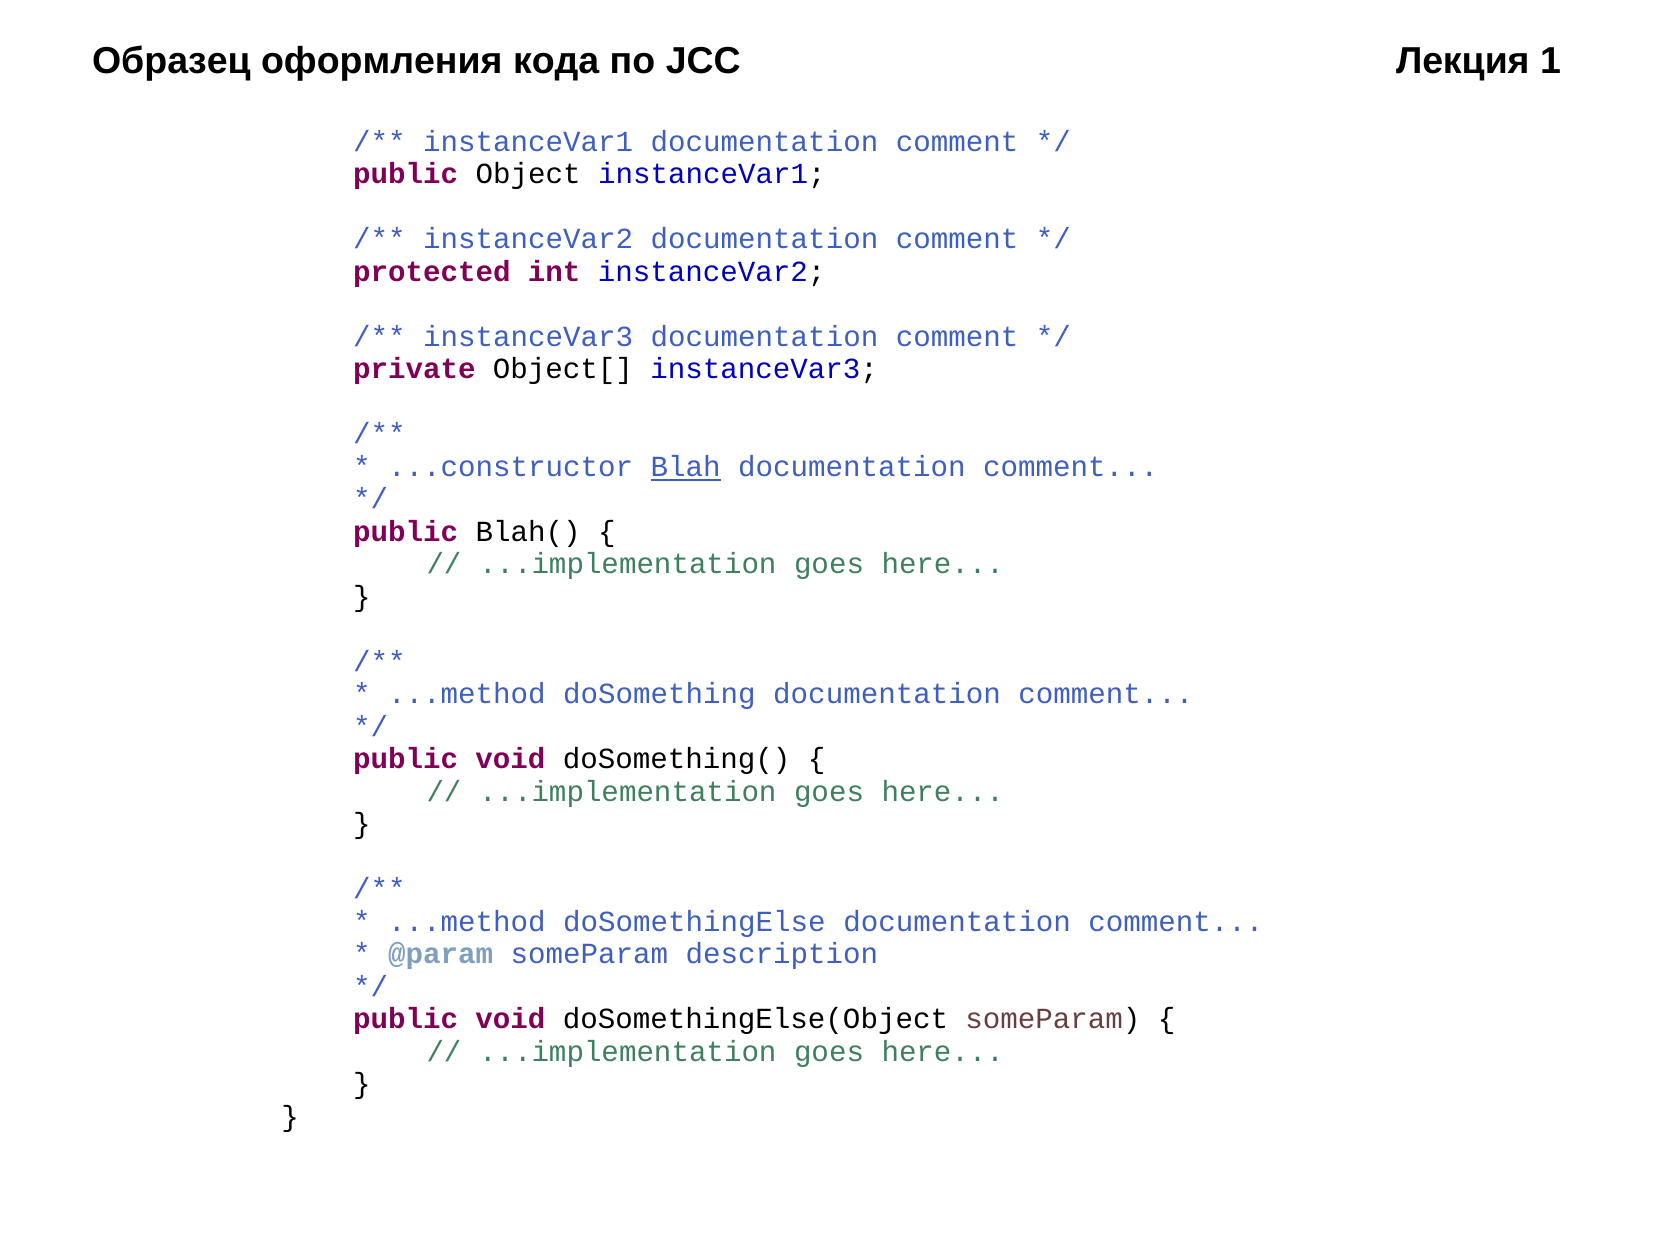

Образец оформления кода по JCC						Лекция 1
	/** instanceVar1 documentation comment */
	public Object instanceVar1;
	/** instanceVar2 documentation comment */
	protected int instanceVar2;
	/** instanceVar3 documentation comment */
	private Object[] instanceVar3;
	/**
	* ...constructor Blah documentation comment...
	*/
	public Blah() {
		// ...implementation goes here...
	}
	/**
	* ...method doSomething documentation comment...
	*/
	public void doSomething() {
		// ...implementation goes here...
	}
	/**
	* ...method doSomethingElse documentation comment...
	* @param someParam description
	*/
	public void doSomethingElse(Object someParam) {
		// ...implementation goes here...
	}
}